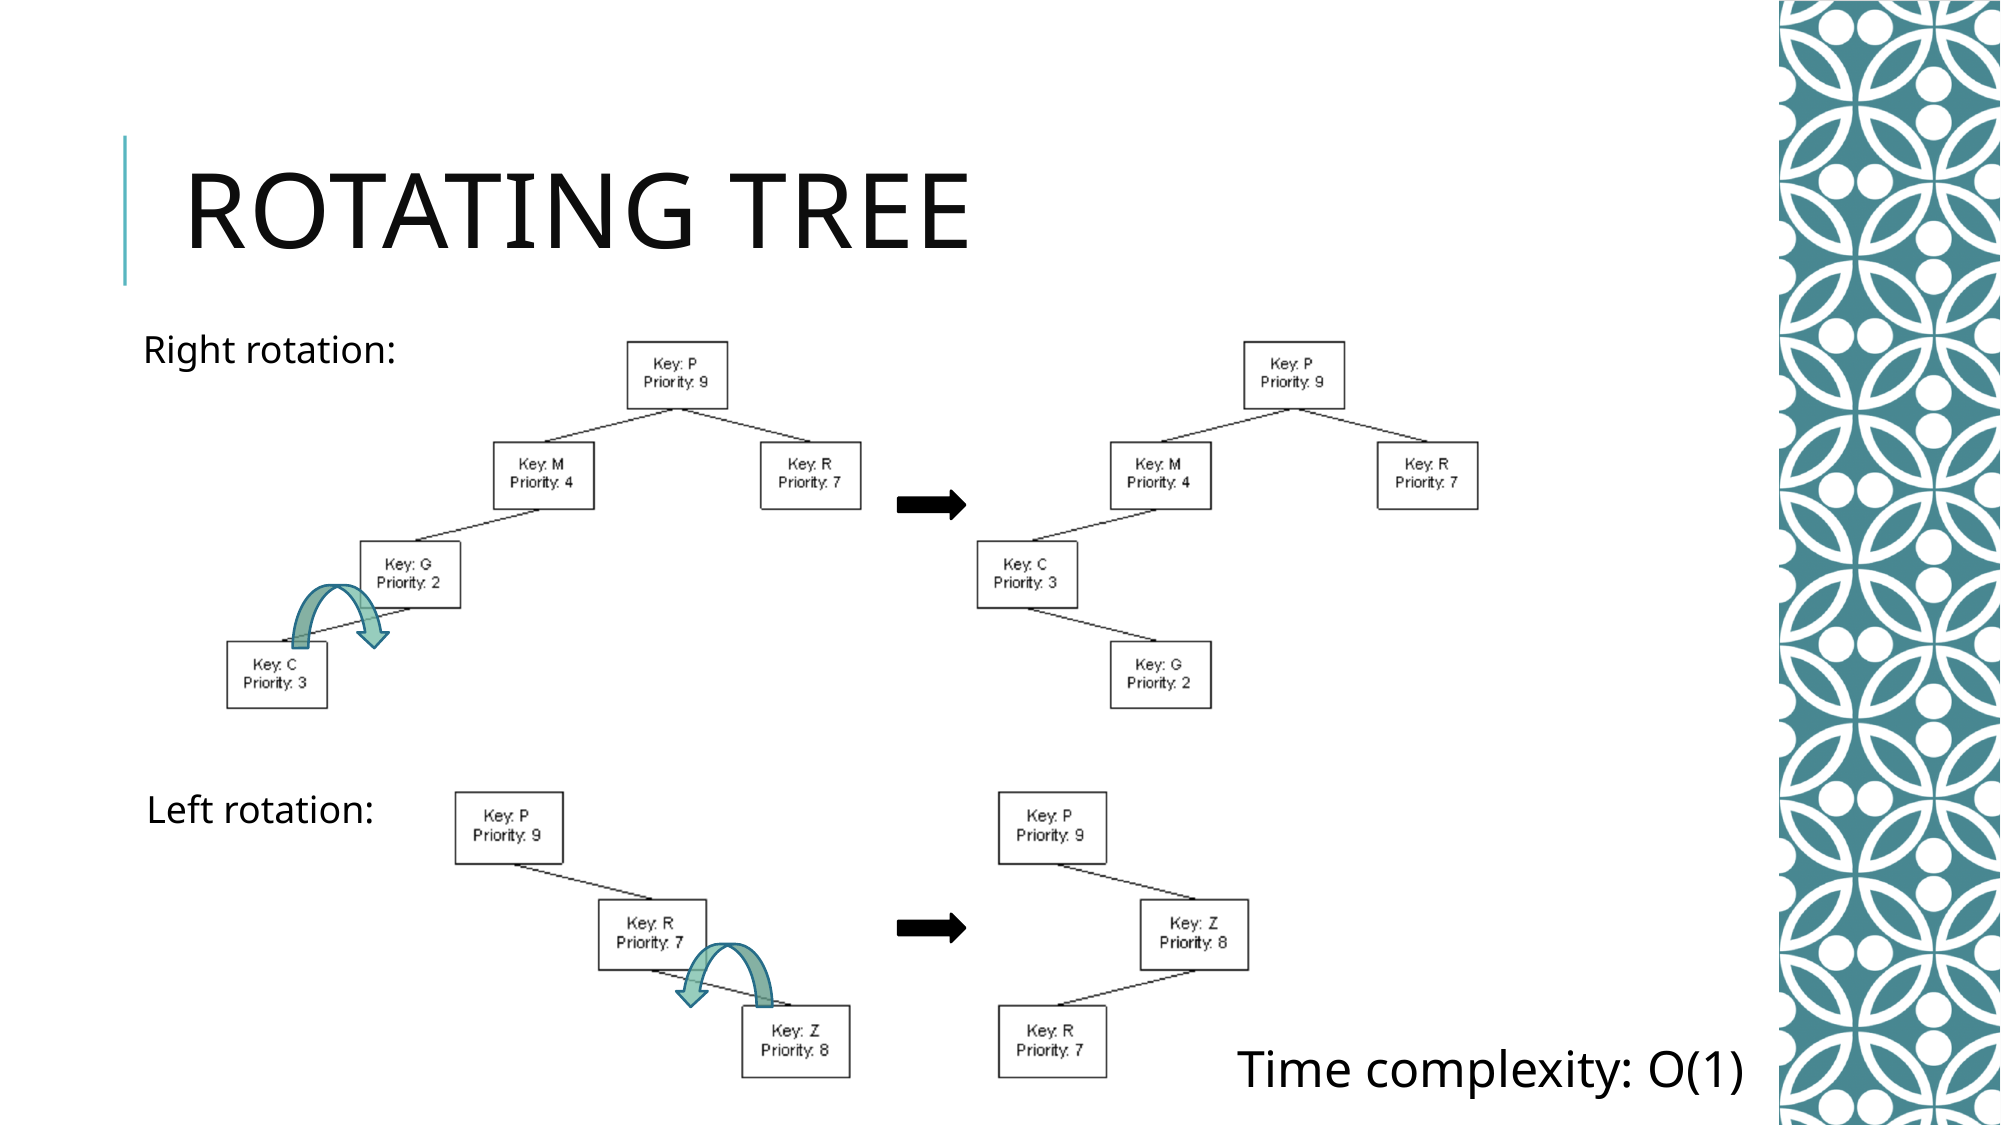

# Rotating tree
Right rotation:
Left rotation:
Time complexity: O(1)